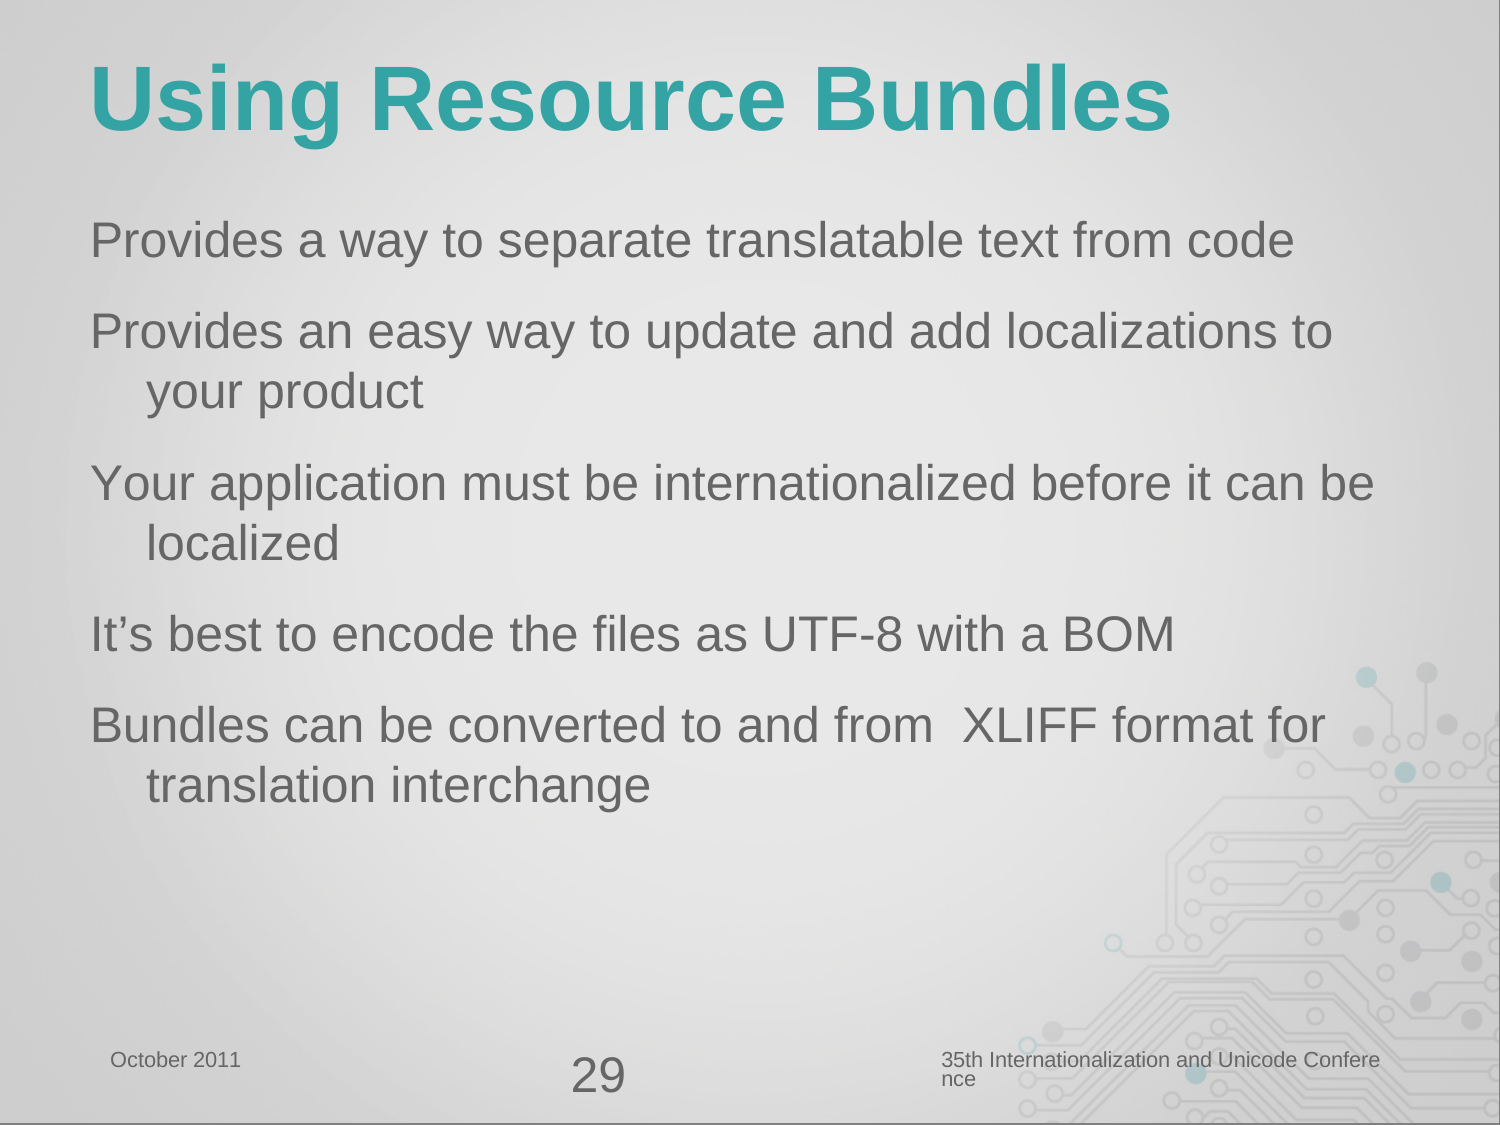

# Using Resource Bundles
Provides a way to separate translatable text from code
Provides an easy way to update and add localizations to your product
Your application must be internationalized before it can be localized
It’s best to encode the files as UTF-8 with a BOM
Bundles can be converted to and from XLIFF format for translation interchange
October 2011
29
35th Internationalization and Unicode Conference